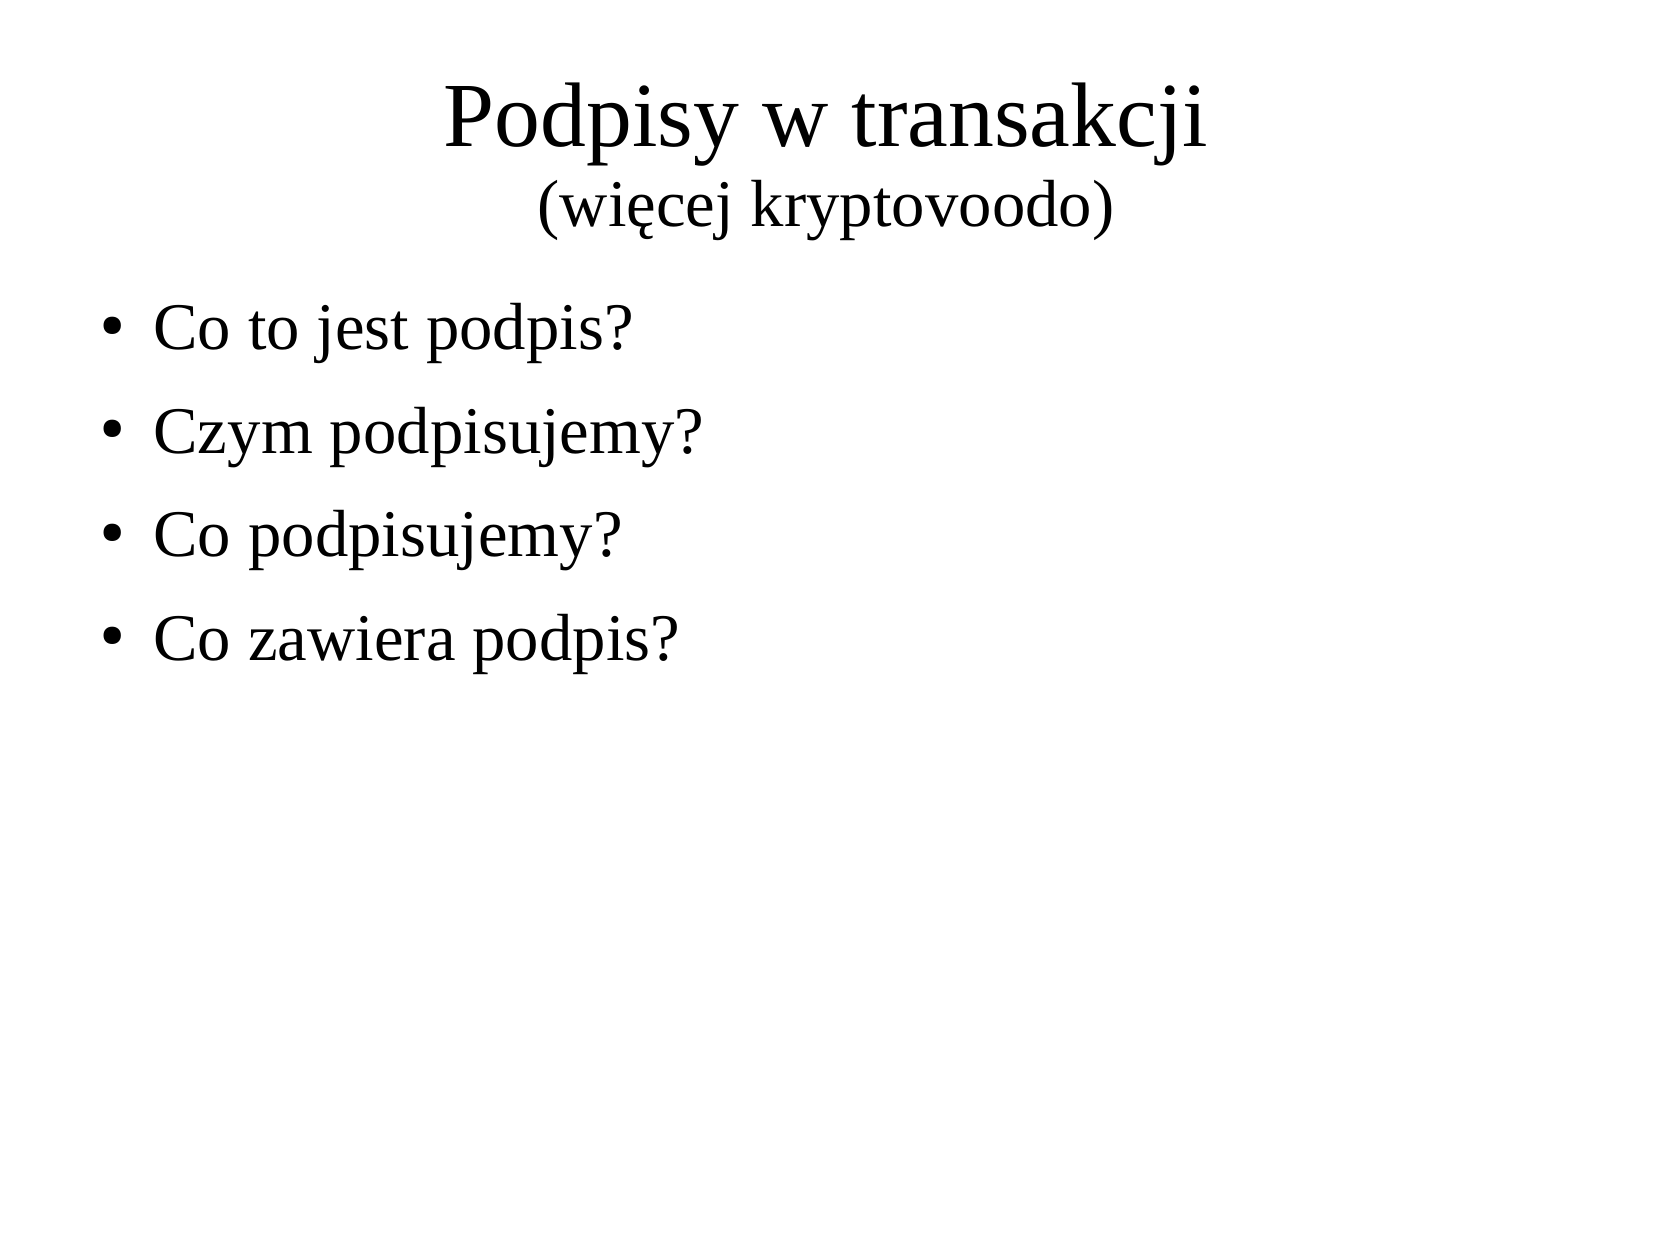

# Podpisy w transakcji (więcej kryptovoodo)
Co to jest podpis?
Czym podpisujemy?
Co podpisujemy?
Co zawiera podpis?